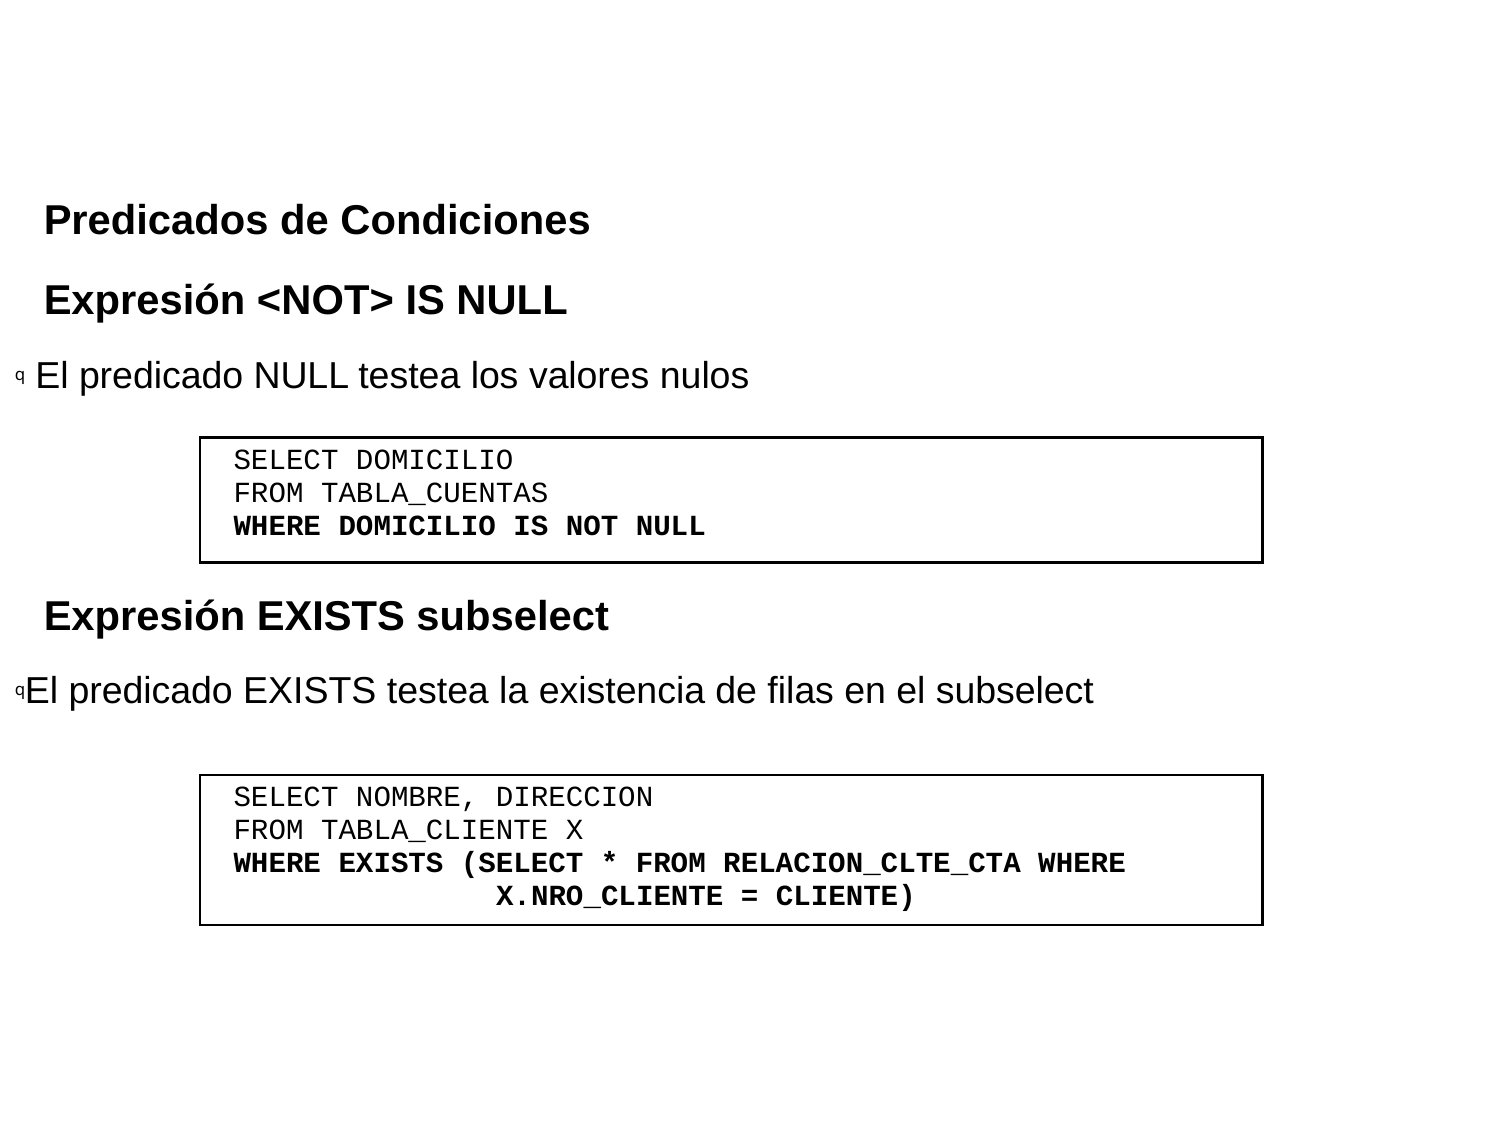

# Predicados de Condiciones
Expresión <NOT> IS NULL
 El predicado NULL testea los valores nulos
Expresión EXISTS subselect
El predicado EXISTS testea la existencia de filas en el subselect
SELECT DOMICILIO
FROM TABLA_CUENTAS
WHERE DOMICILIO IS NOT NULL
SELECT NOMBRE, DIRECCION
FROM TABLA_CLIENTE X
WHERE EXISTS (SELECT * FROM RELACION_CLTE_CTA WHERE
		X.NRO_CLIENTE = CLIENTE)